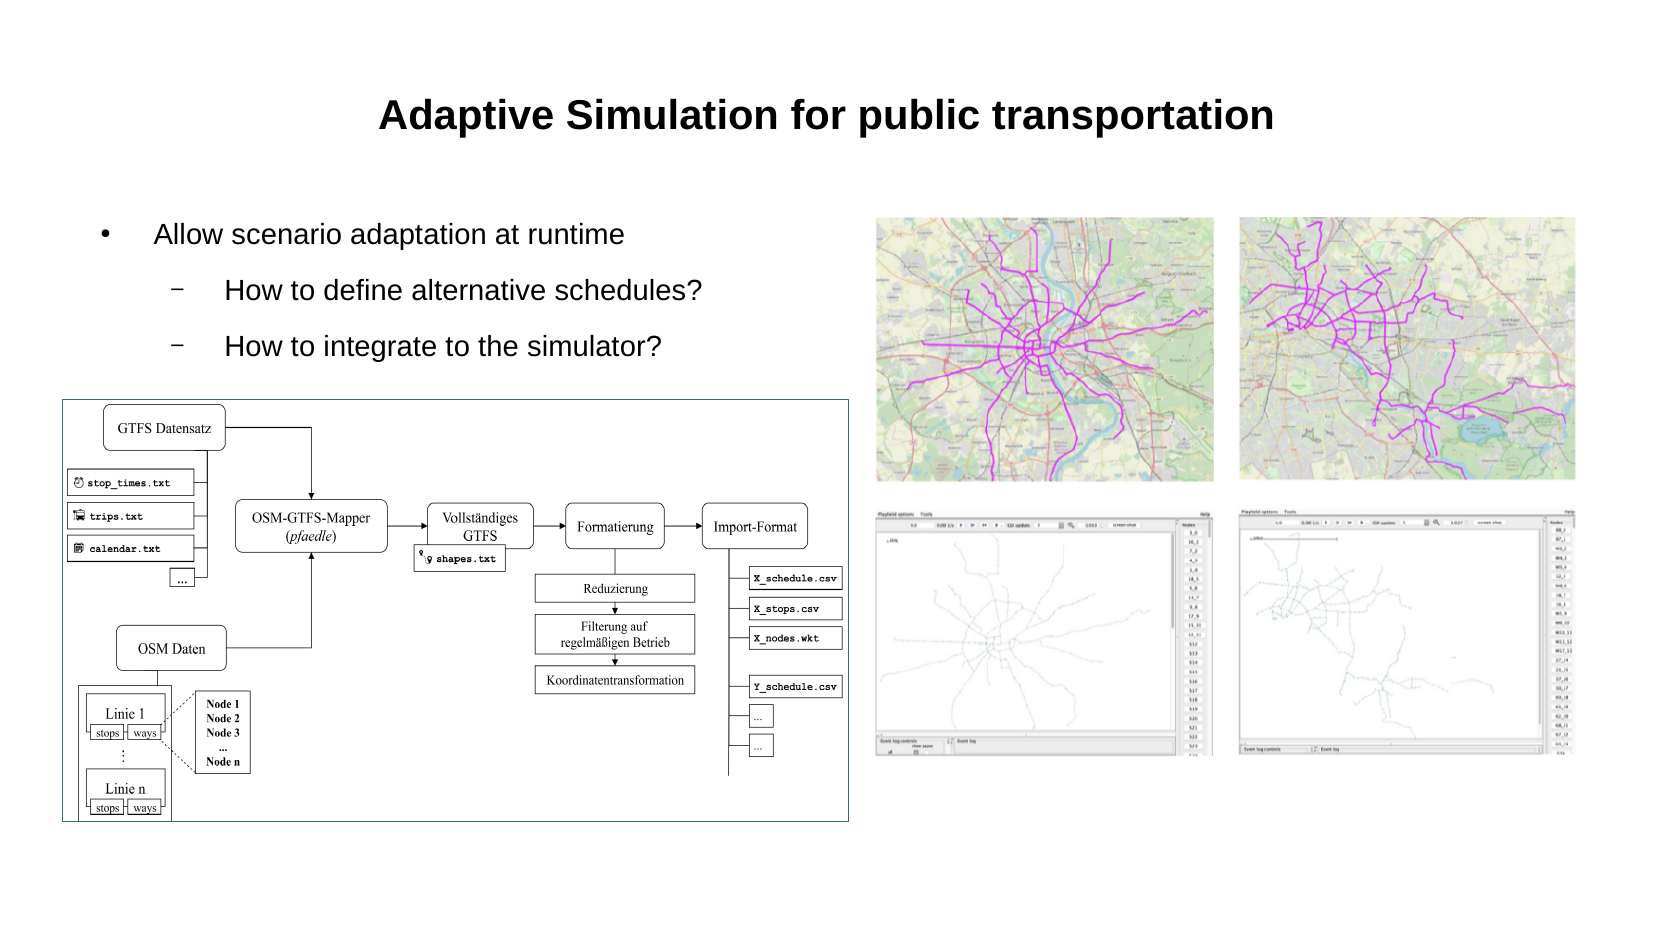

Adaptive Simulation for public transportation
# Allow scenario adaptation at runtime
How to define alternative schedules?
How to integrate to the simulator?